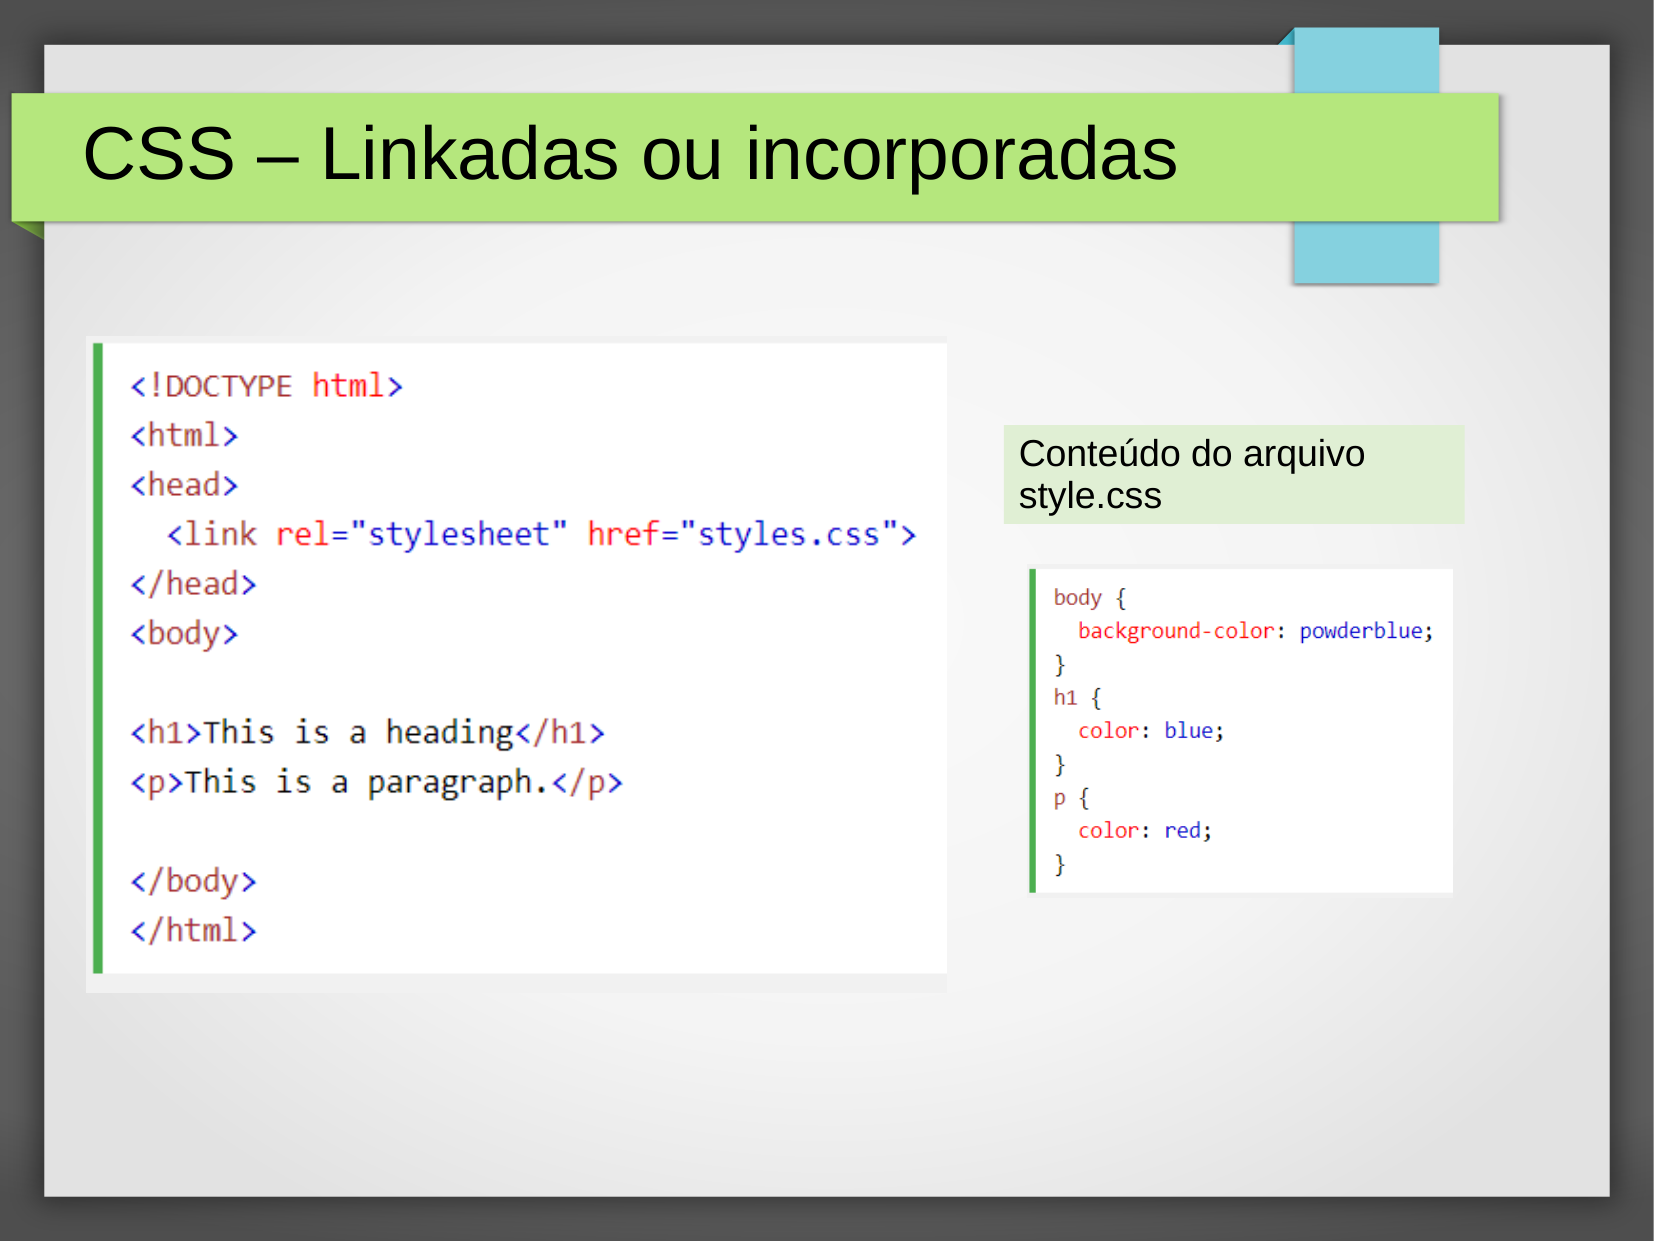

# CSS – Linkadas ou incorporadas
Conteúdo do arquivo style.css